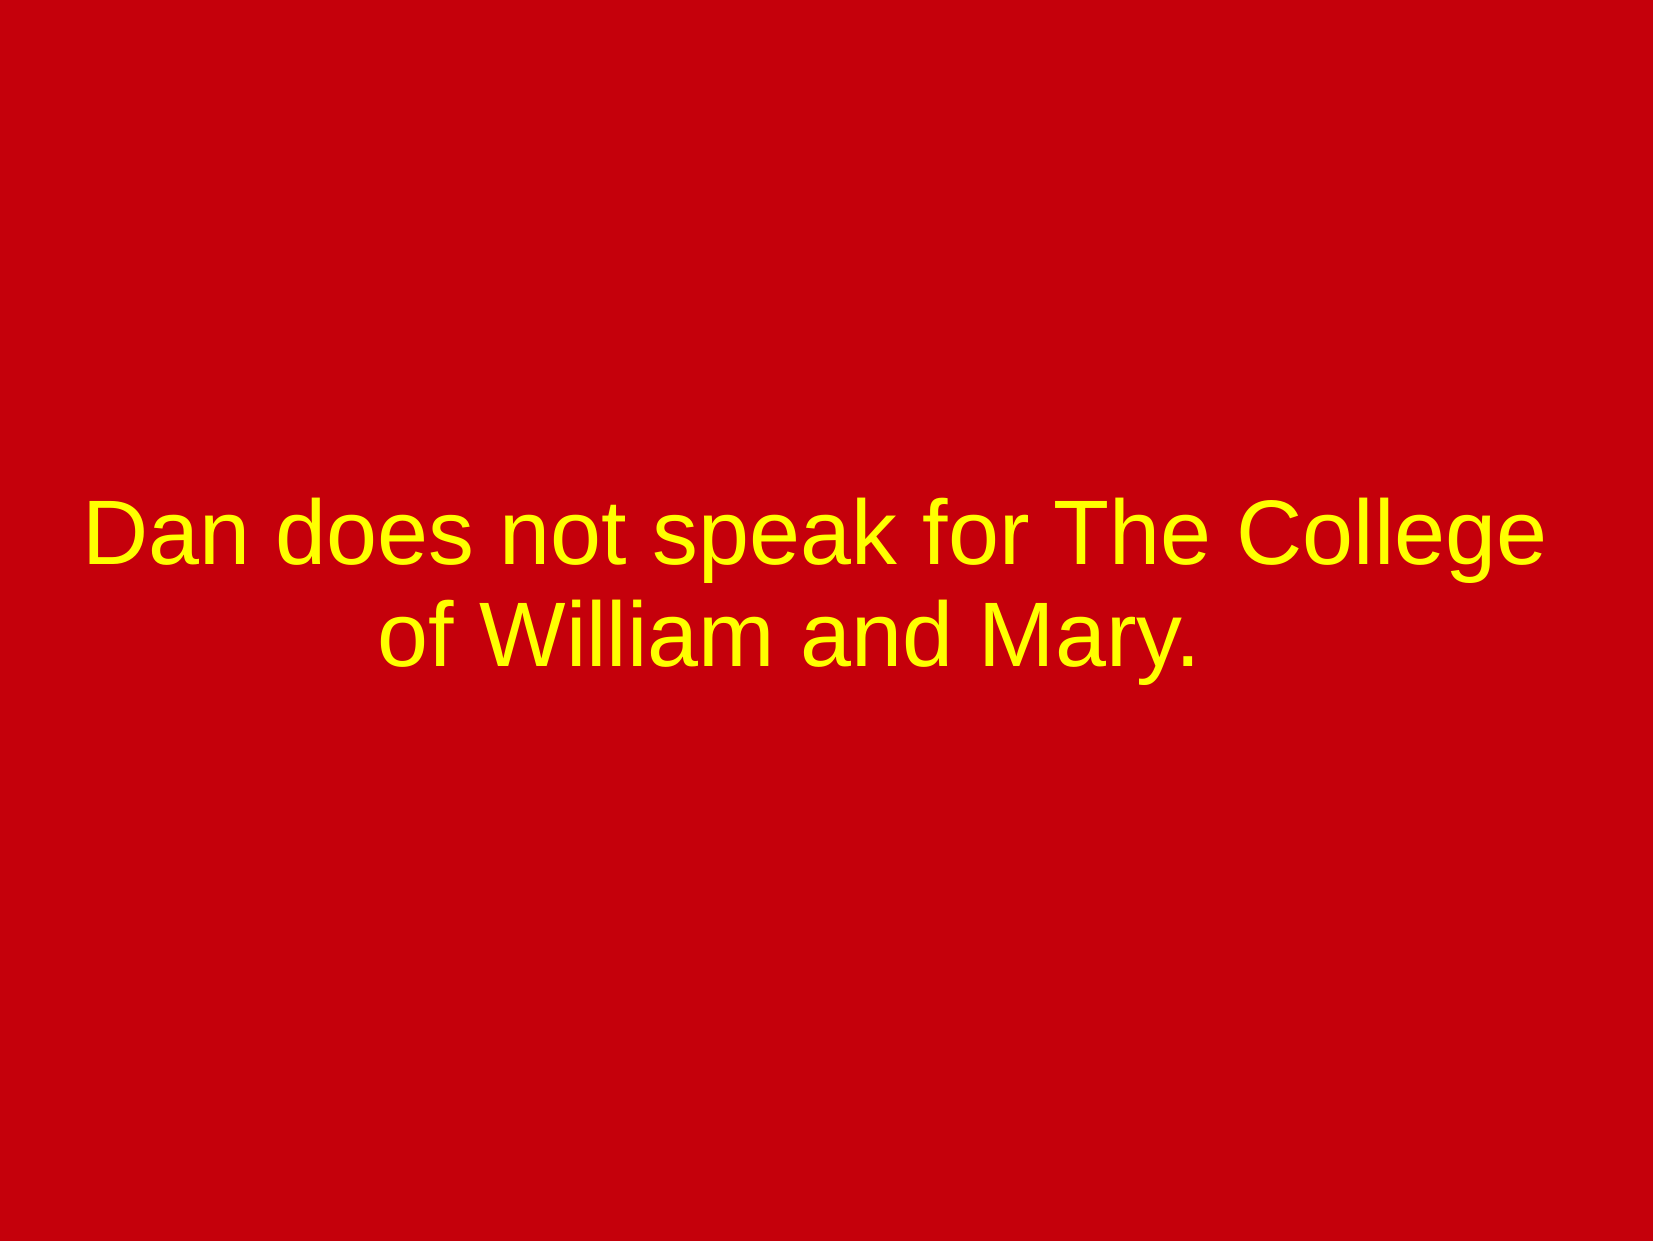

# Dan does not speak for The College of William and Mary.